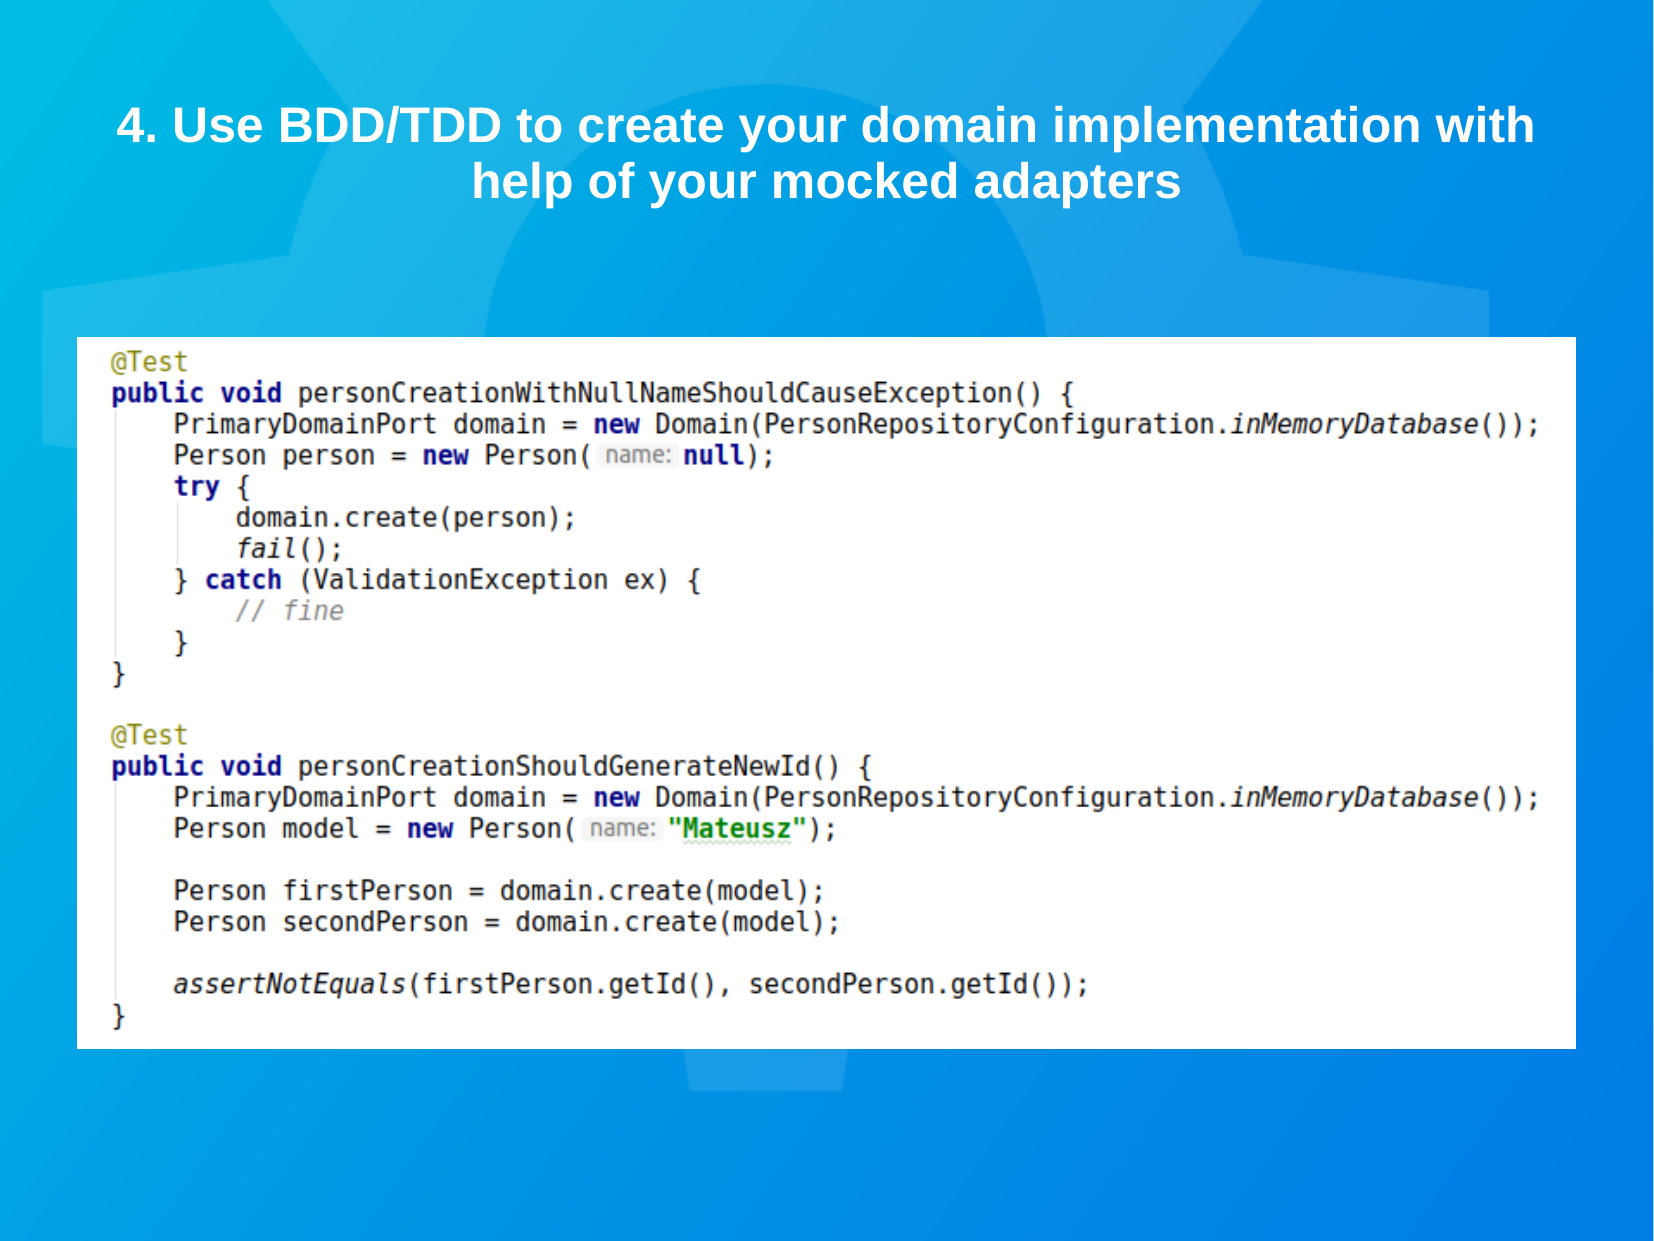

# 4. Use BDD/TDD to create your domain implementation with help of your mocked adapters
Click to add Text